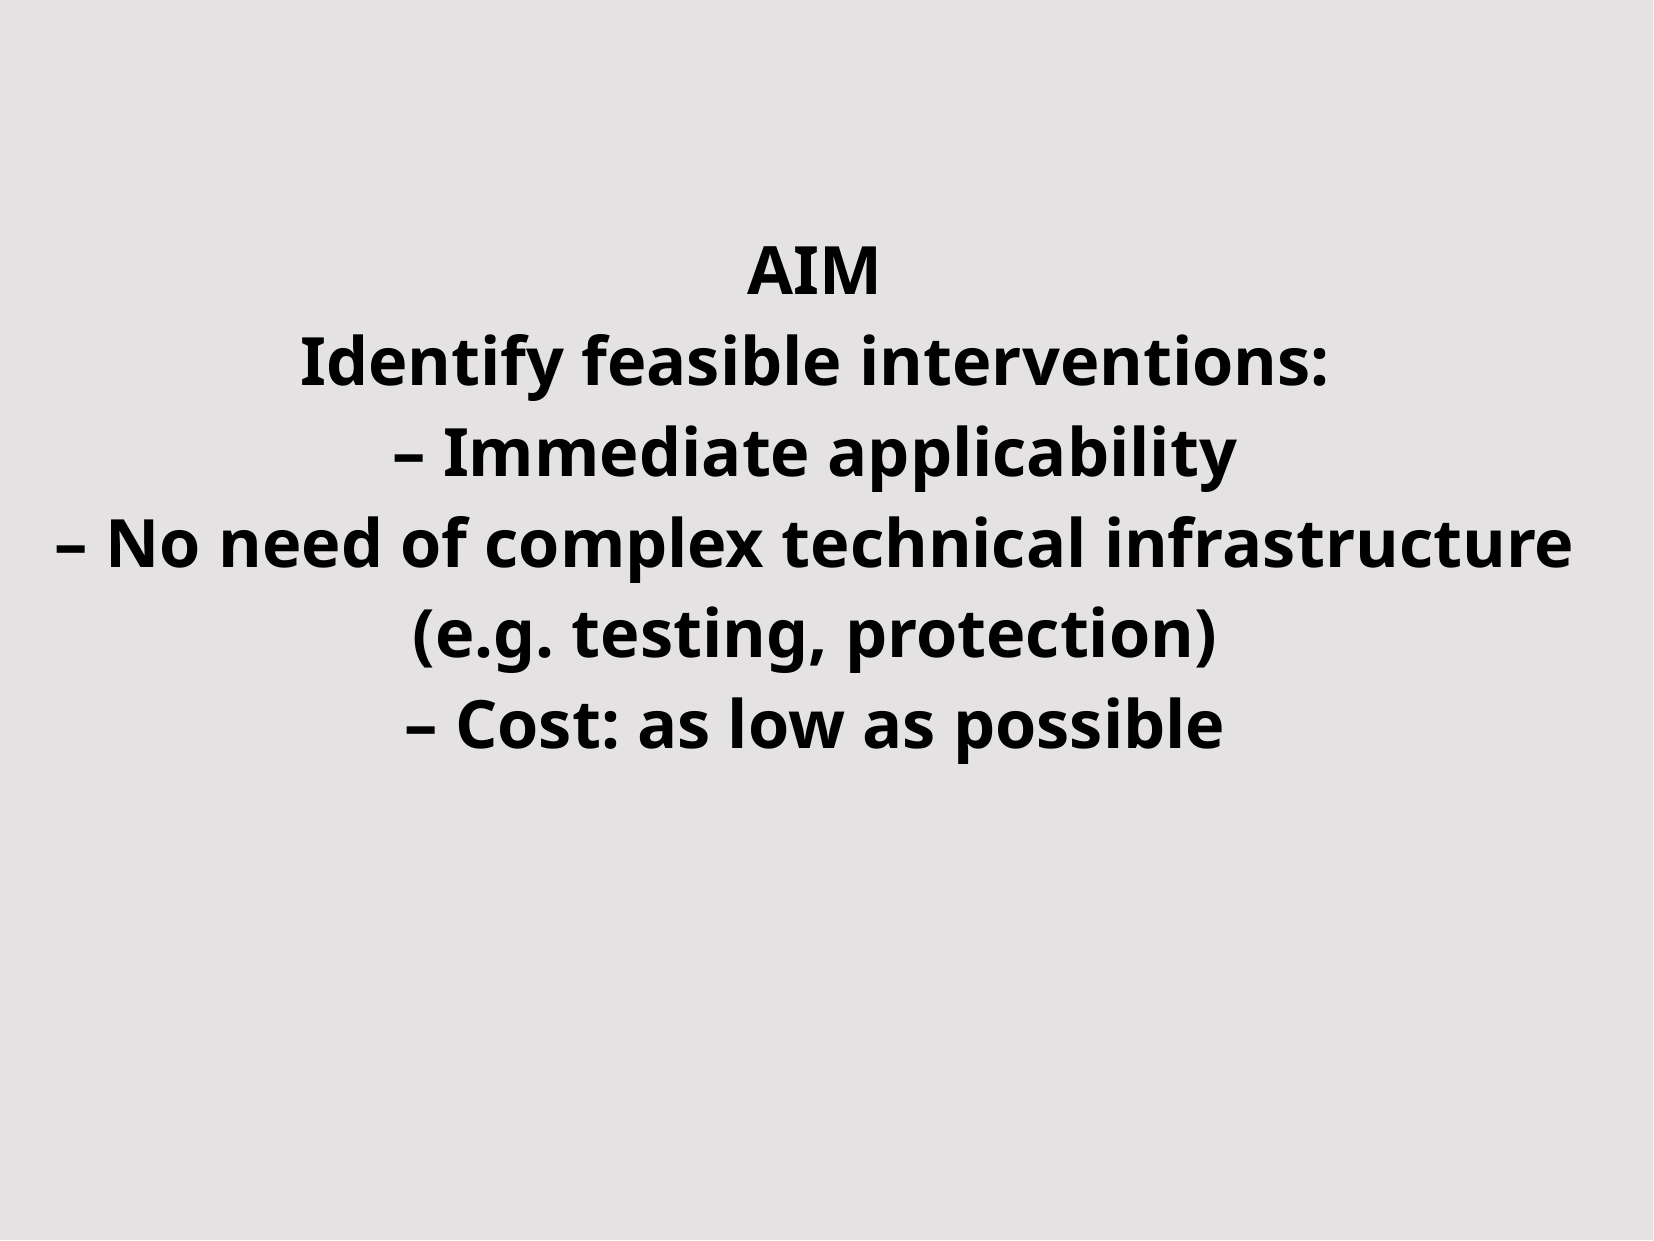

AIM
Identify feasible interventions:
– Immediate applicability
– No need of complex technical infrastructure
(e.g. testing, protection)
– Cost: as low as possible